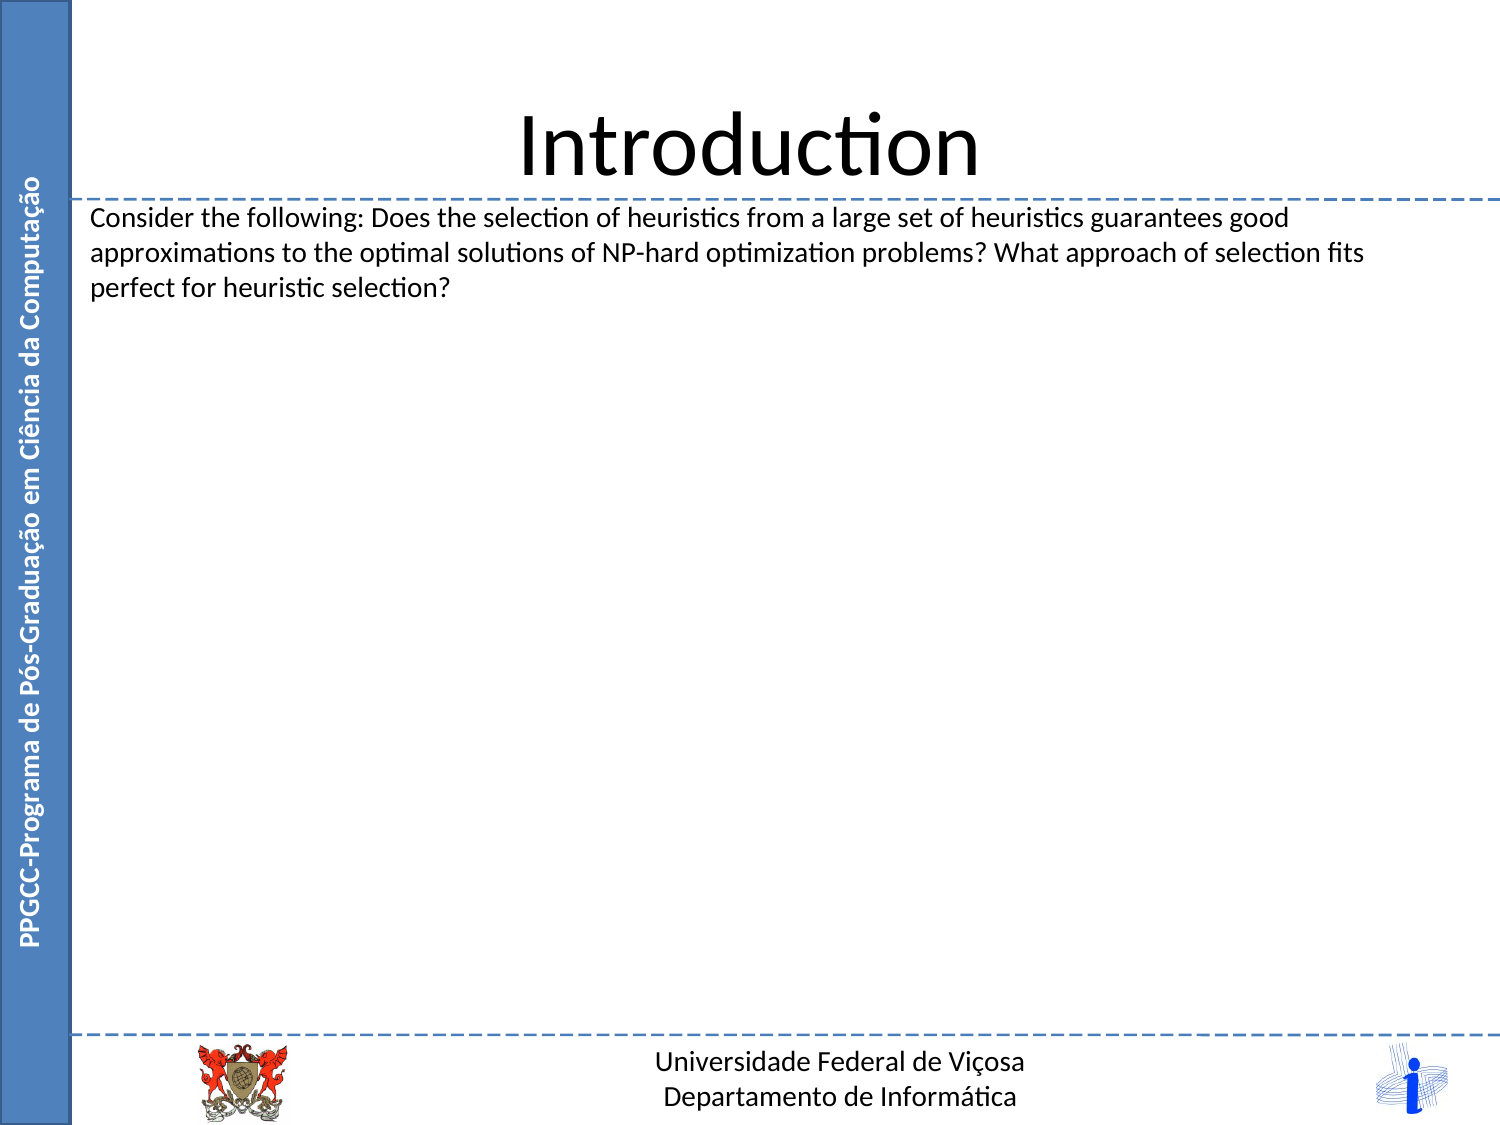

Introduction
Consider the following: Does the selection of heuristics from a large set of heuristics guarantees good approximations to the optimal solutions of NP-hard optimization problems? What approach of selection fits perfect for heuristic selection?
PPGCC-Programa de Pós-Graduação em Ciência da Computação
Universidade Federal de Viçosa
Departamento de Informática